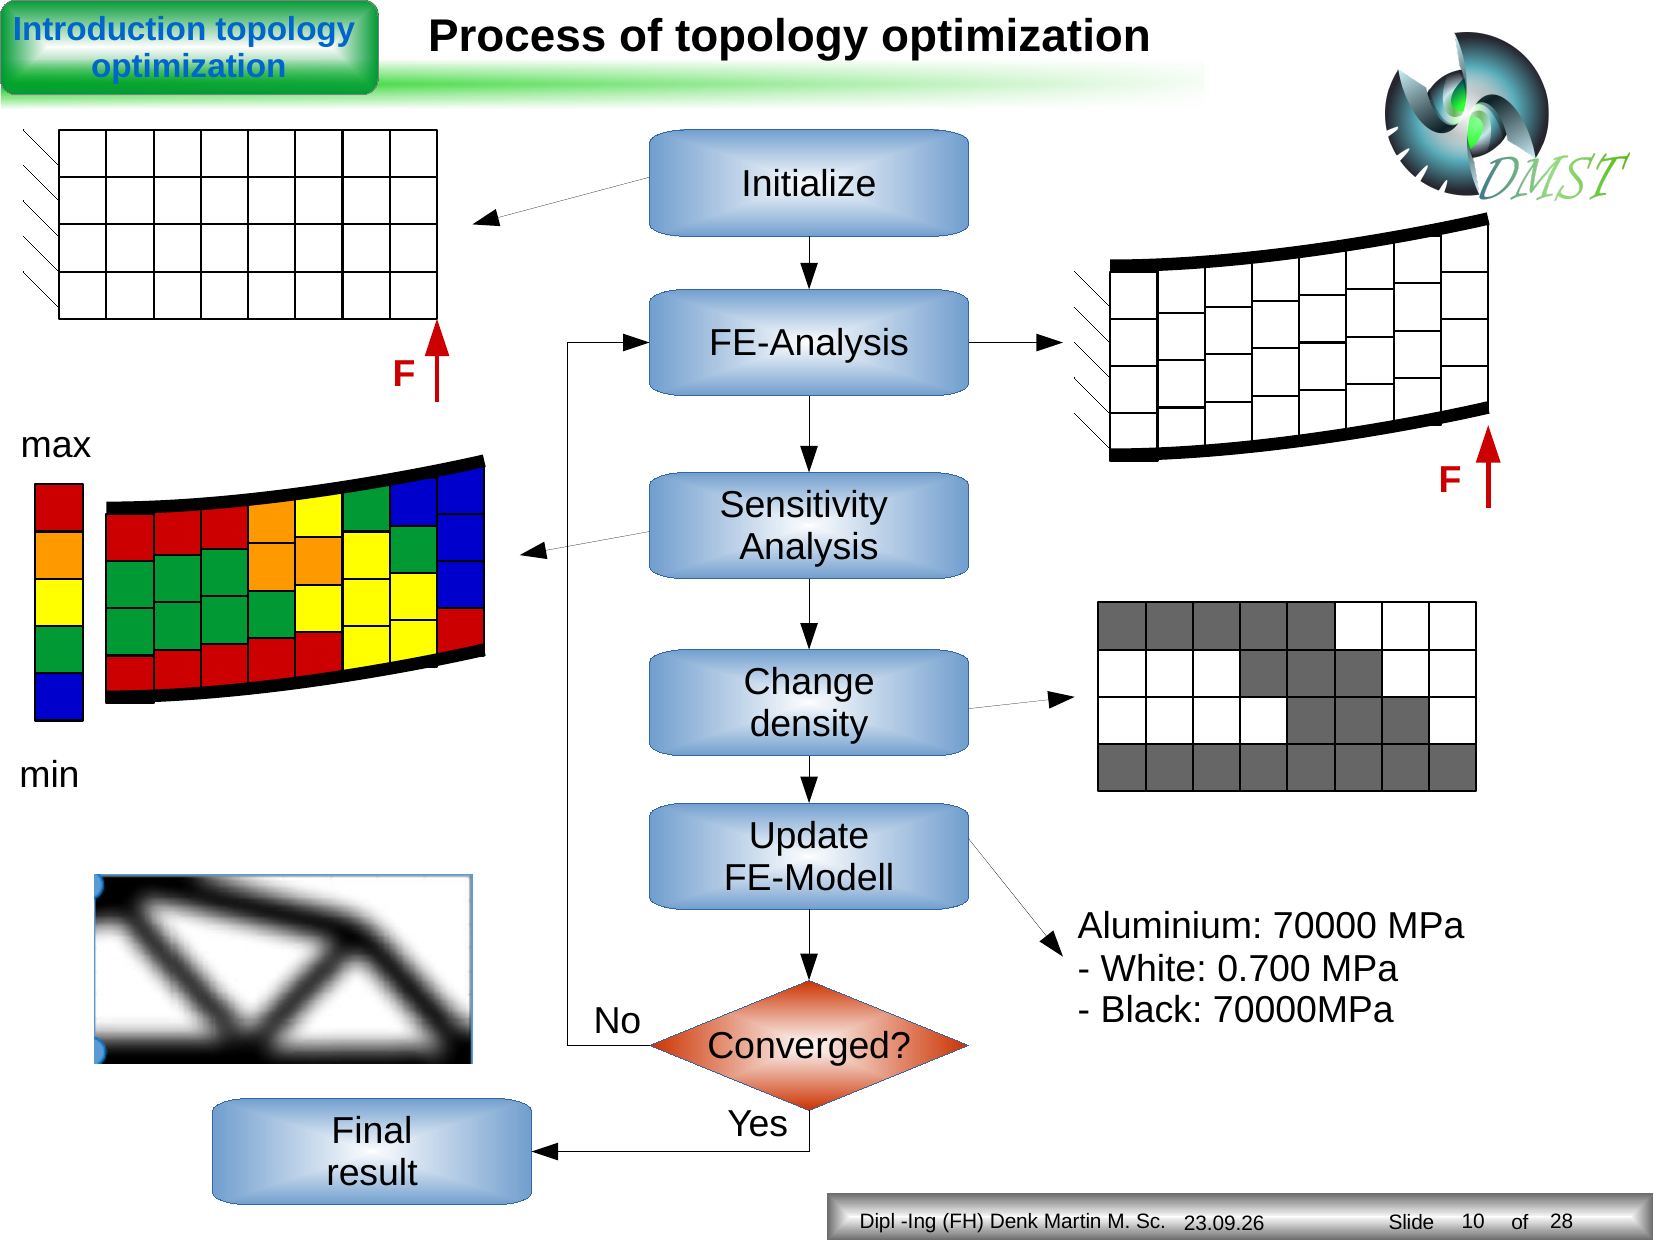

Introduction topology
optimization
Process of topology optimization
Initialize
FE-Analysis
F
max
F
Sensitivity
Analysis
Change
density
min
Update
FE-Modell
Aluminium: 70000 MPa
- White: 0.700 MPa
- Black: 70000MPa
Converged?
No
Yes
Final
result